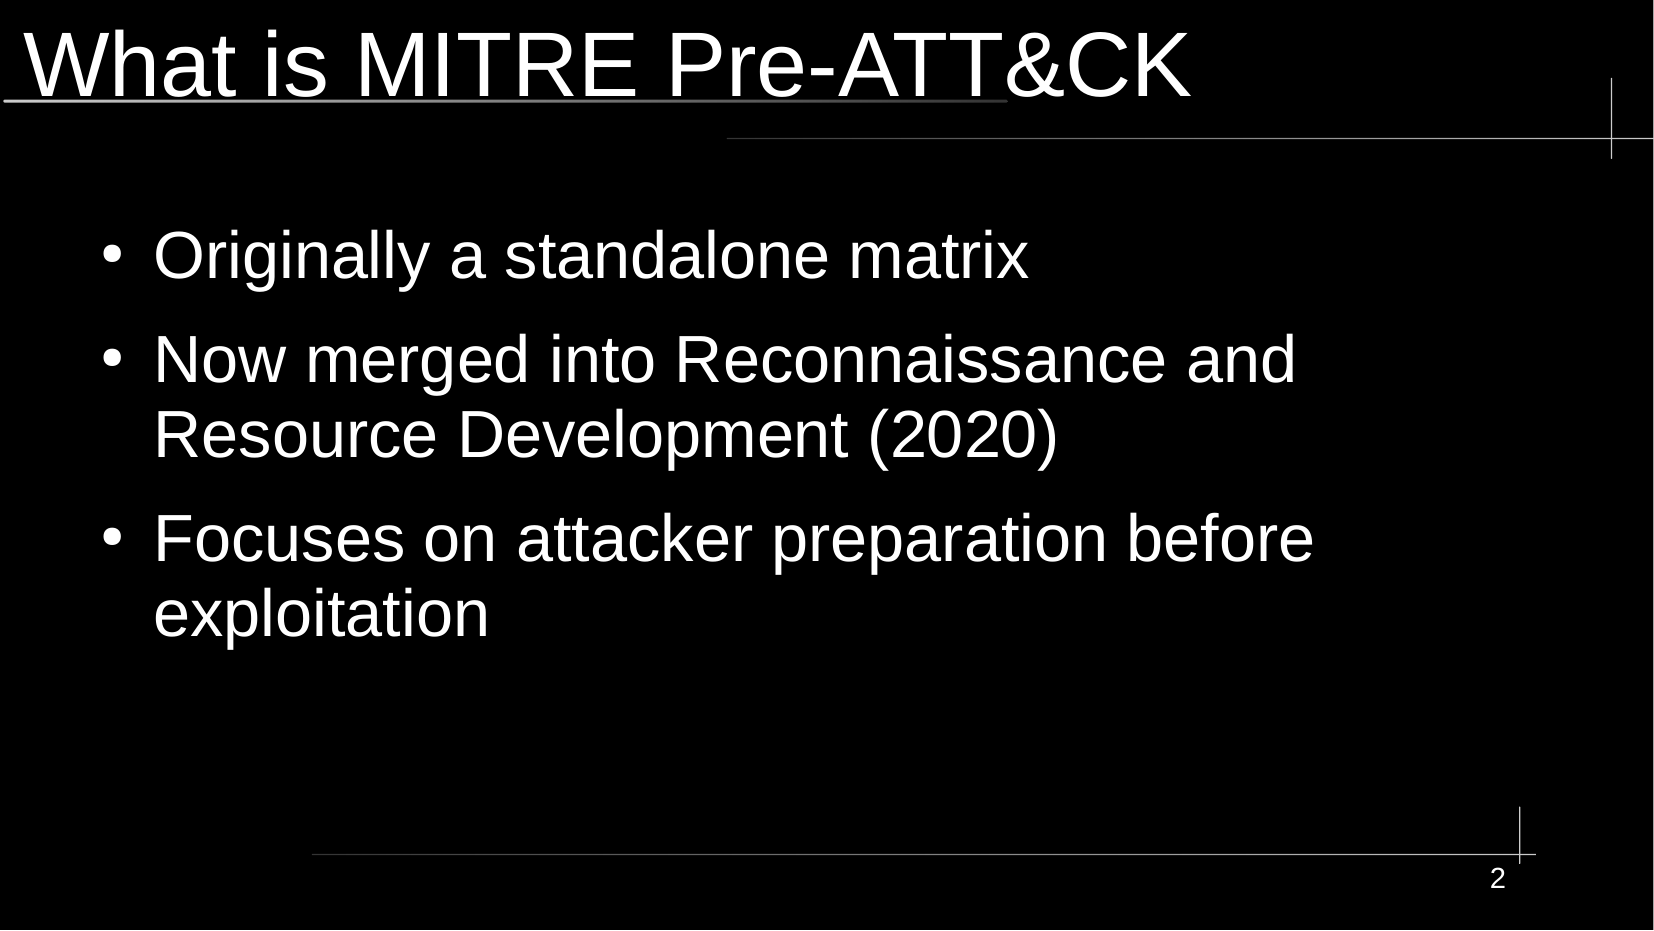

# What is MITRE Pre-ATT&CK
Originally a standalone matrix
Now merged into Reconnaissance and Resource Development (2020)
Focuses on attacker preparation before exploitation
2